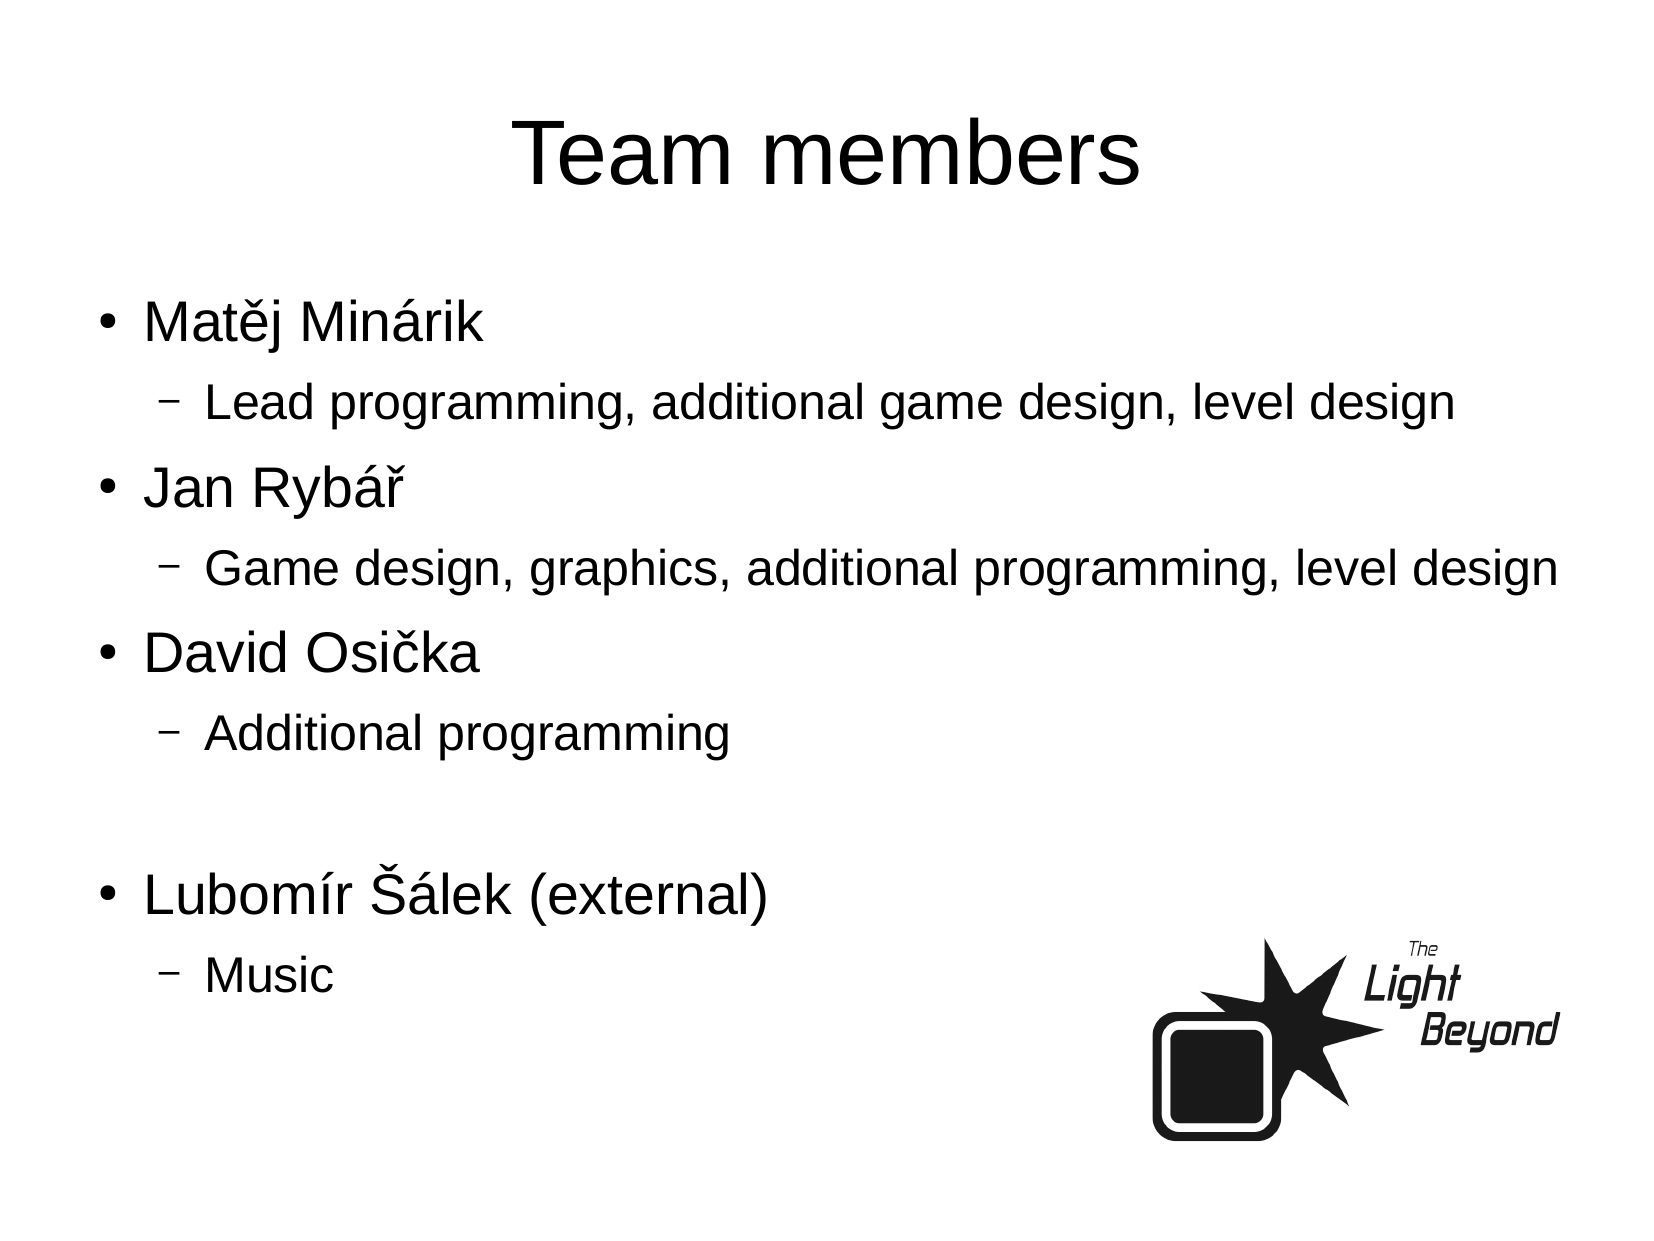

# Team members
Matěj Minárik
Lead programming, additional game design, level design
Jan Rybář
Game design, graphics, additional programming, level design
David Osička
Additional programming
Lubomír Šálek (external)
Music